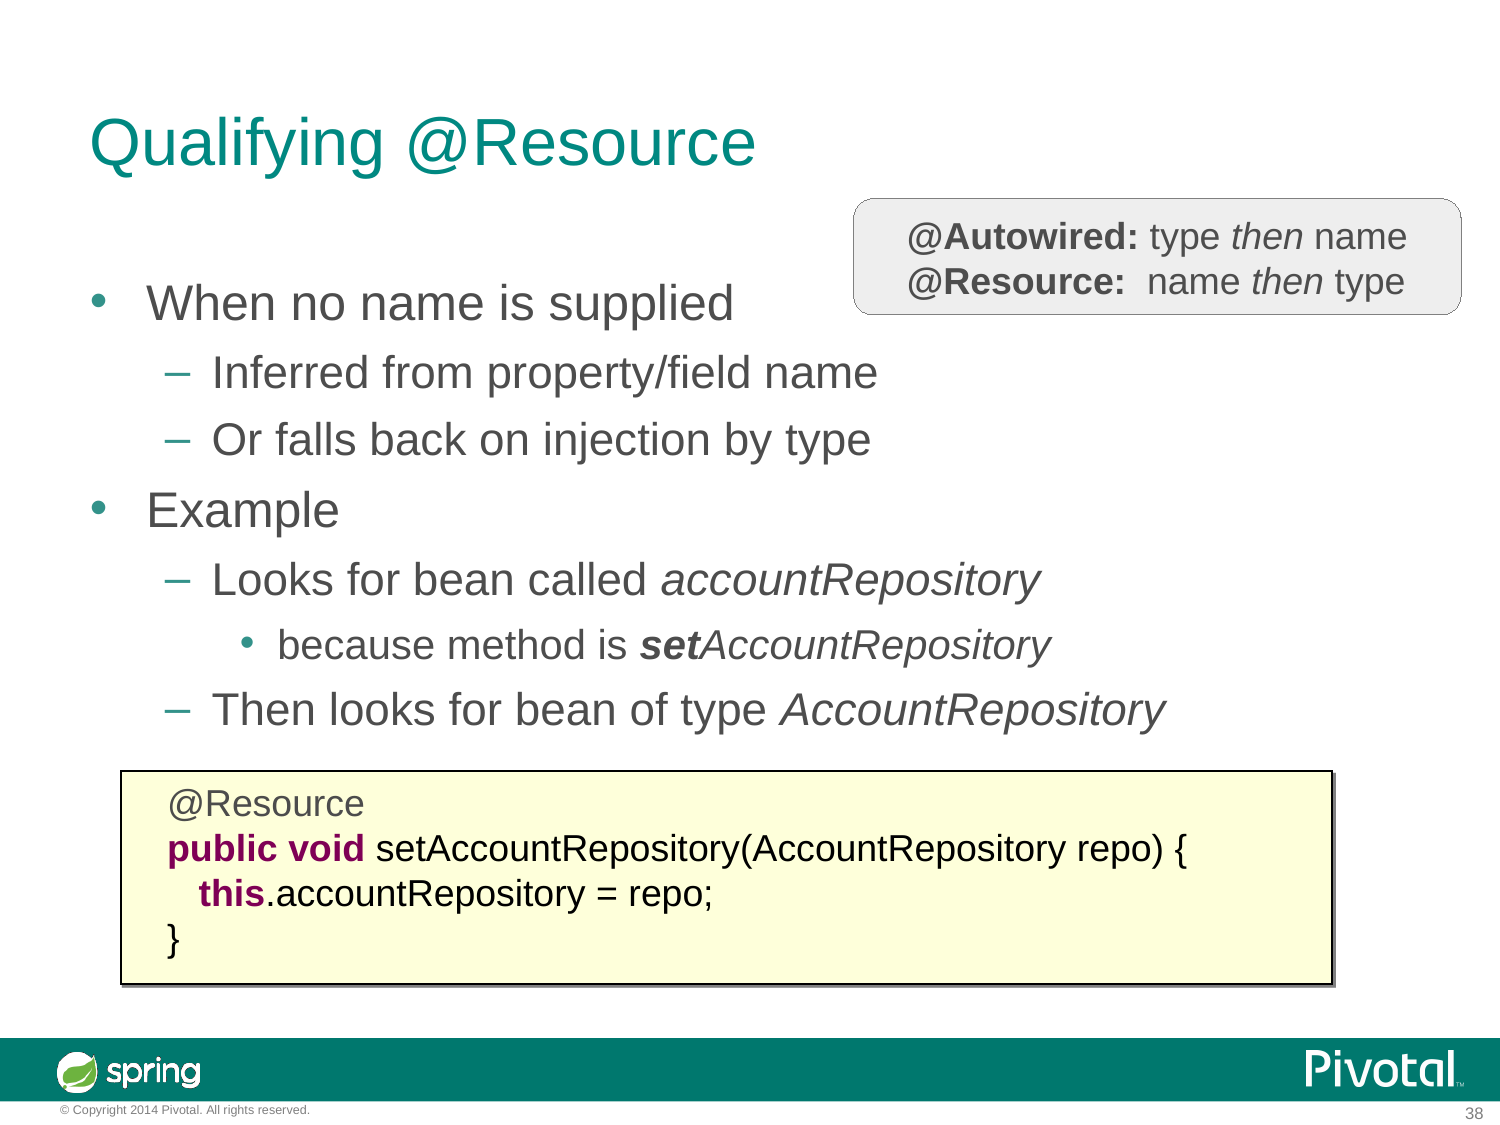

# Qualifying @Resource
@Autowired: type then name
@Resource: name then type
When no name is supplied
Inferred from property/field name
Or falls back on injection by type
Example
Looks for bean called accountRepository
because method is setAccountRepository
Then looks for bean of type AccountRepository
 @Resource
 public void setAccountRepository(AccountRepository repo) {
 this.accountRepository = repo;
 }